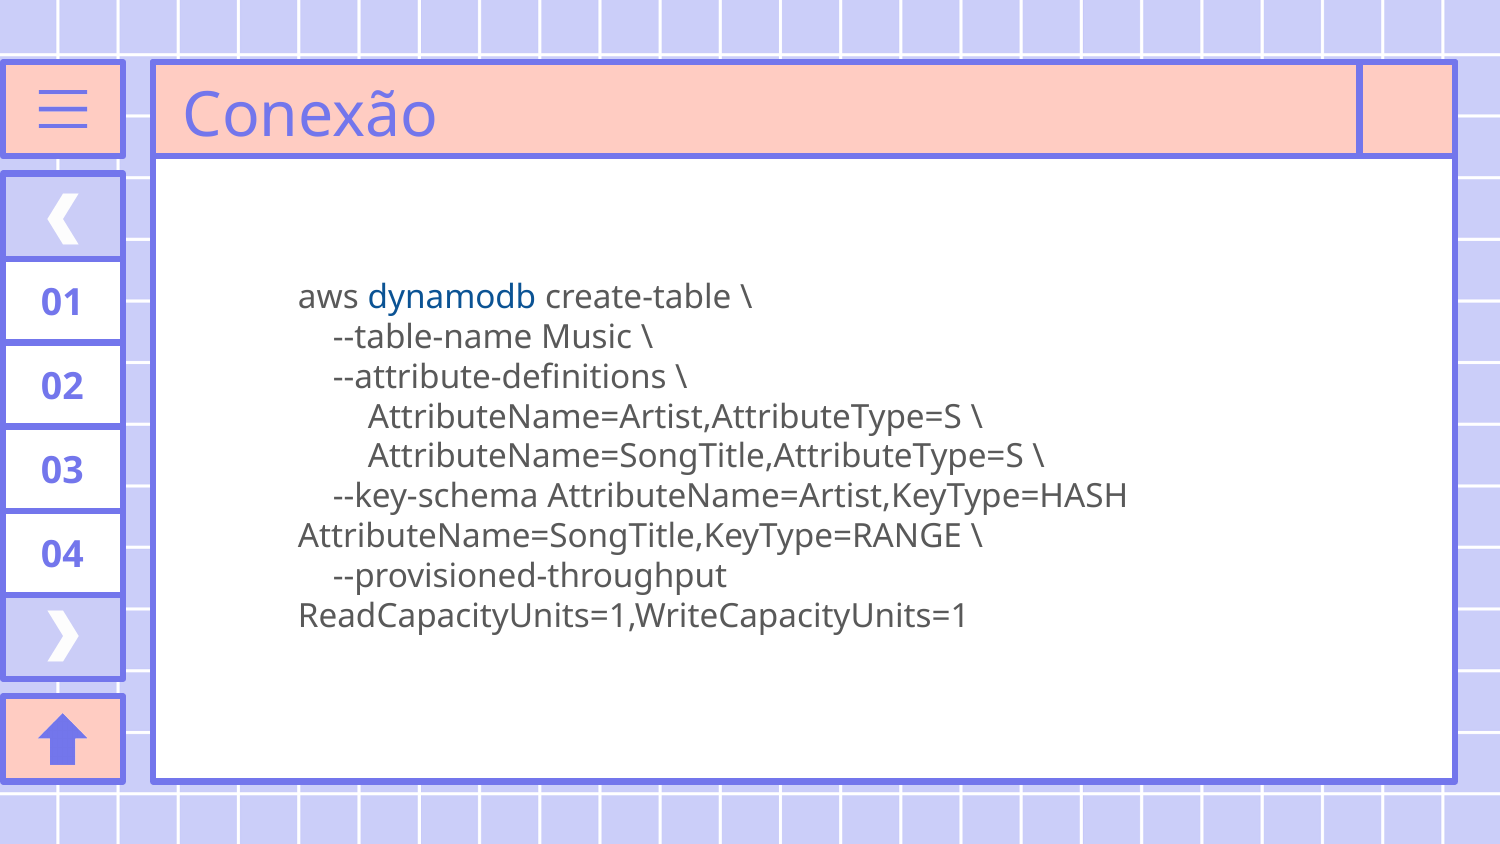

# Conexão
aws dynamodb create-table \
 --table-name Music \
 --attribute-definitions \
 AttributeName=Artist,AttributeType=S \
 AttributeName=SongTitle,AttributeType=S \
 --key-schema AttributeName=Artist,KeyType=HASH AttributeName=SongTitle,KeyType=RANGE \
 --provisioned-throughput ReadCapacityUnits=1,WriteCapacityUnits=1
01
02
03
04